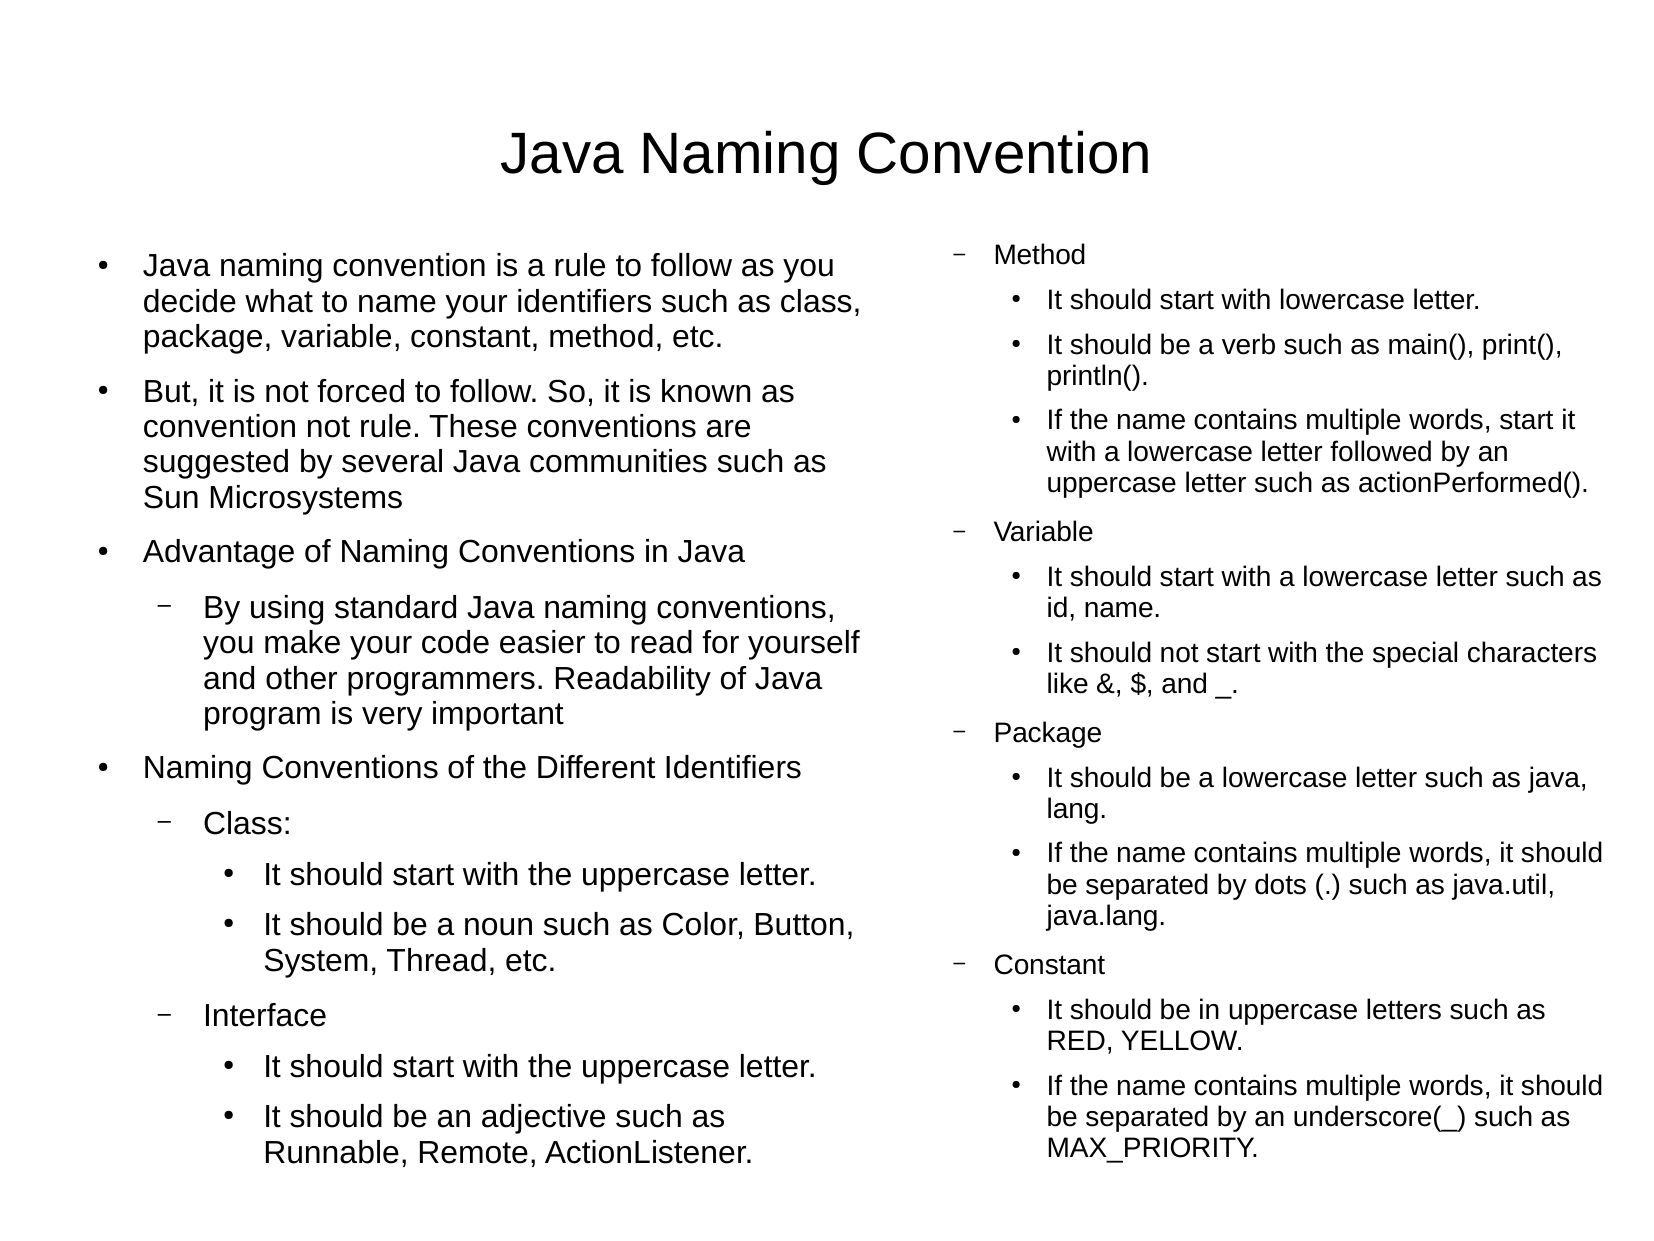

# Java Naming Convention
Method
It should start with lowercase letter.
It should be a verb such as main(), print(), println().
If the name contains multiple words, start it with a lowercase letter followed by an uppercase letter such as actionPerformed().
Variable
It should start with a lowercase letter such as id, name.
It should not start with the special characters like &, $, and _.
Package
It should be a lowercase letter such as java, lang.
If the name contains multiple words, it should be separated by dots (.) such as java.util, java.lang.
Constant
It should be in uppercase letters such as RED, YELLOW.
If the name contains multiple words, it should be separated by an underscore(_) such as MAX_PRIORITY.
Java naming convention is a rule to follow as you decide what to name your identifiers such as class, package, variable, constant, method, etc.
But, it is not forced to follow. So, it is known as convention not rule. These conventions are suggested by several Java communities such as Sun Microsystems
Advantage of Naming Conventions in Java
By using standard Java naming conventions, you make your code easier to read for yourself and other programmers. Readability of Java program is very important
Naming Conventions of the Different Identifiers
Class:
It should start with the uppercase letter.
It should be a noun such as Color, Button, System, Thread, etc.
Interface
It should start with the uppercase letter.
It should be an adjective such as Runnable, Remote, ActionListener.